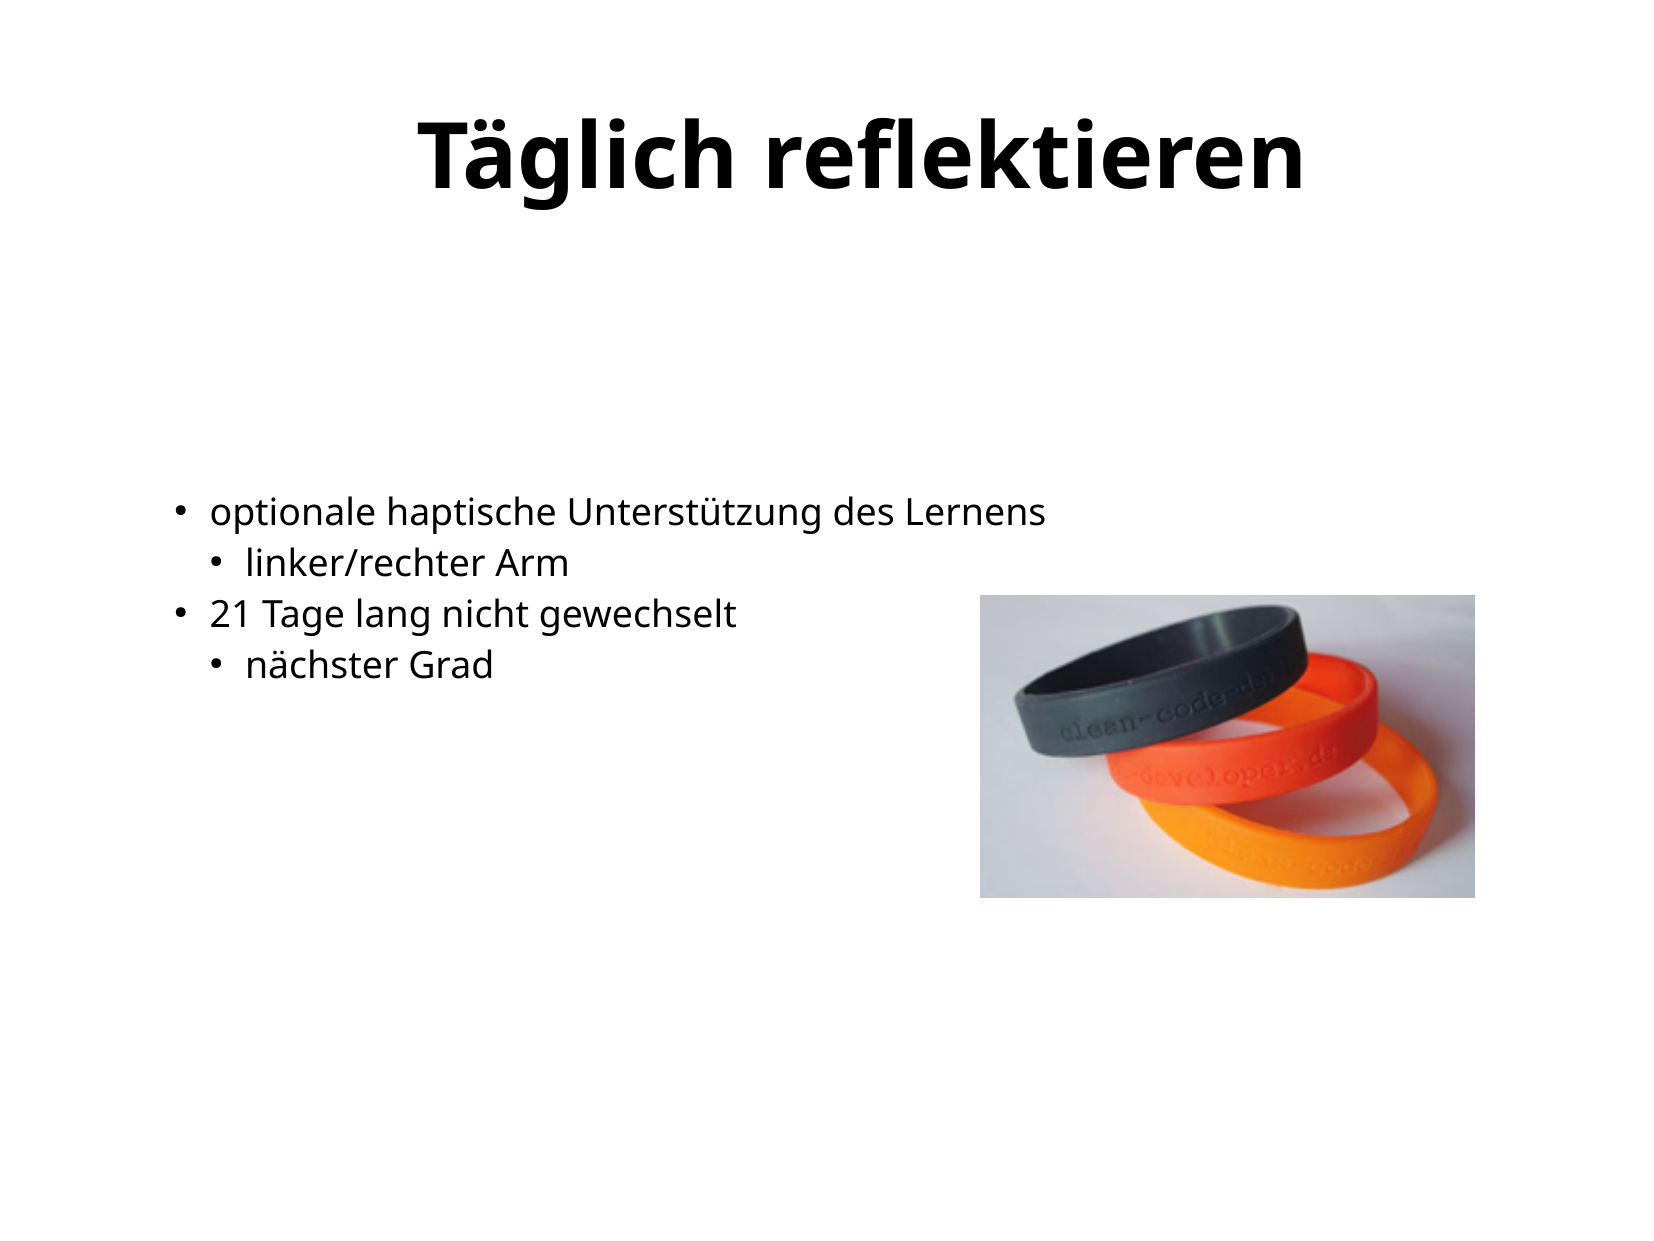

# Täglich reflektieren
optionale haptische Unterstützung des Lernens
linker/rechter Arm
21 Tage lang nicht gewechselt
nächster Grad